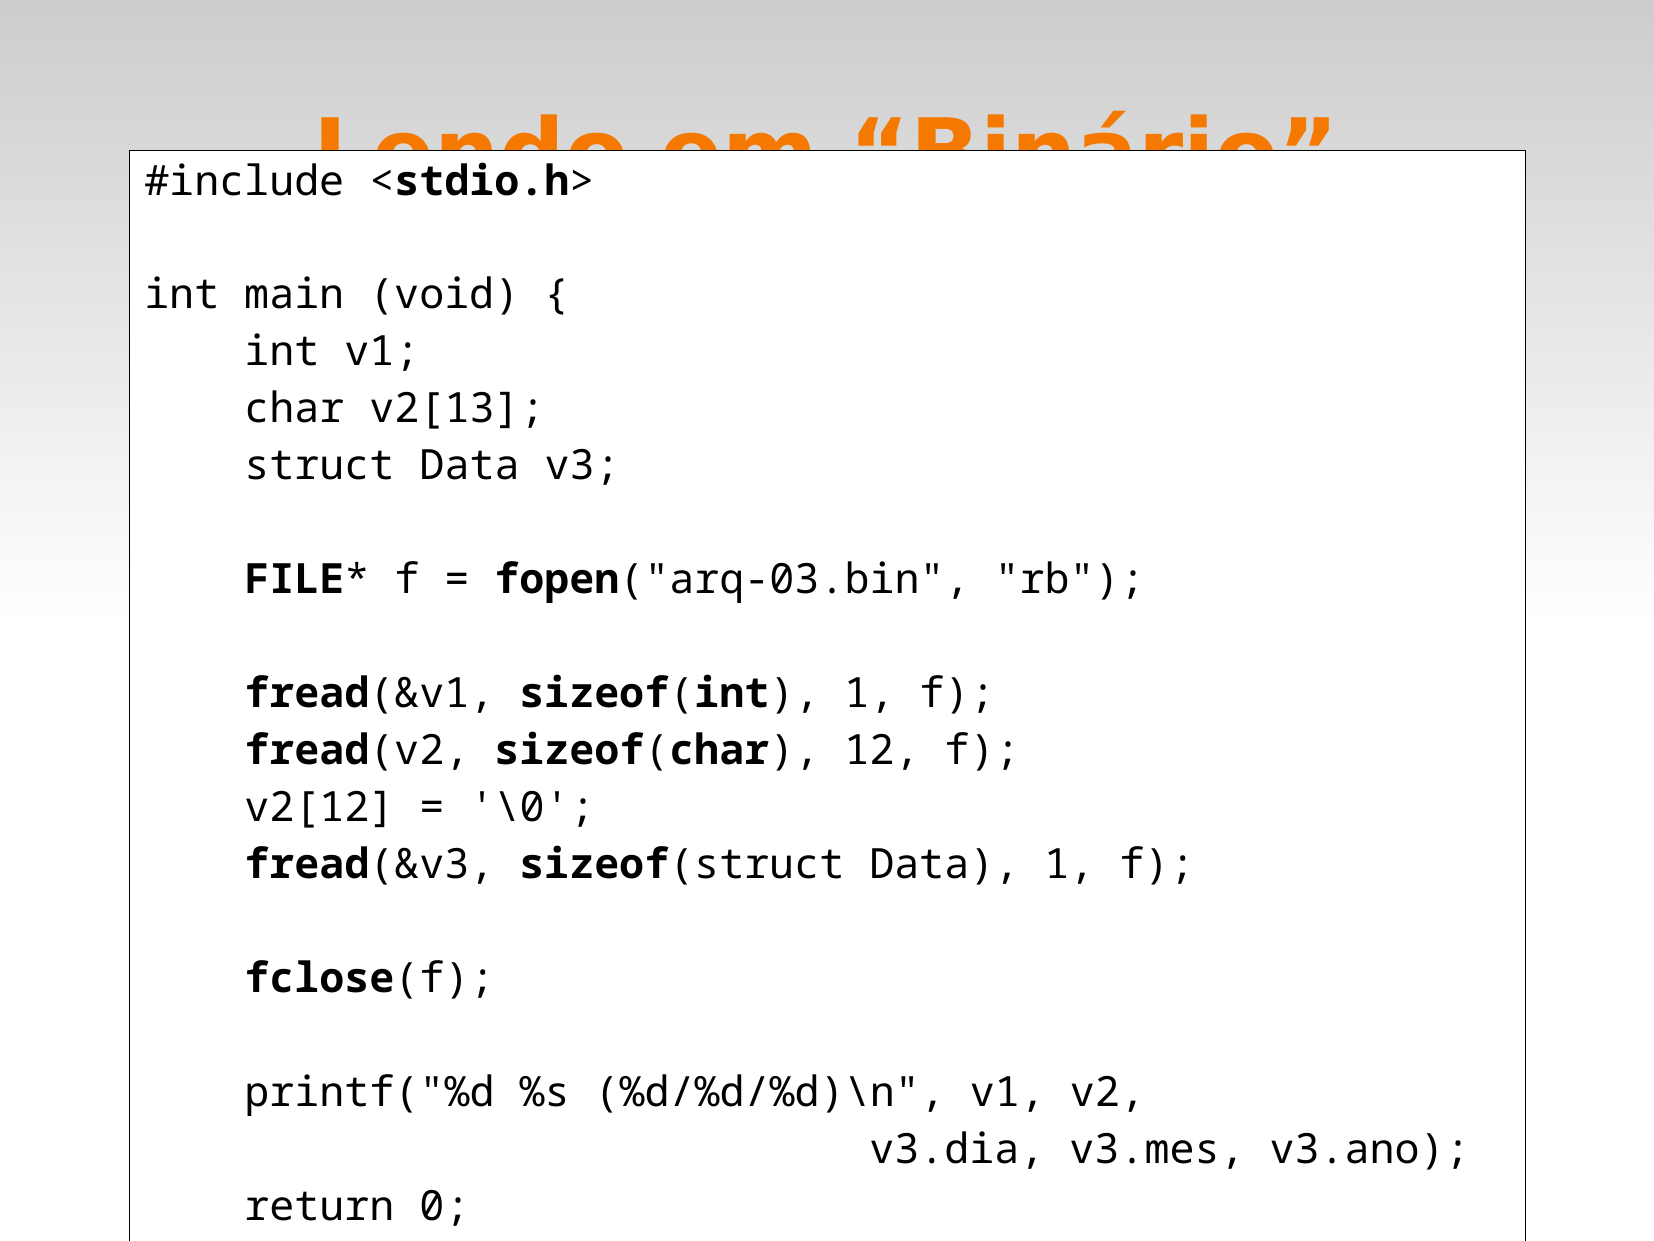

# Lendo em “Binário”
#include <stdio.h>
int main (void) {
 int v1;
 char v2[13];
 struct Data v3;
 FILE* f = fopen("arq-03.bin", "rb");
 fread(&v1, sizeof(int), 1, f);
 fread(v2, sizeof(char), 12, f);
 v2[12] = '\0';
 fread(&v3, sizeof(struct Data), 1, f);
 fclose(f);
 printf("%d %s (%d/%d/%d)\n", v1, v2,
 v3.dia, v3.mes, v3.ano);
 return 0;
}